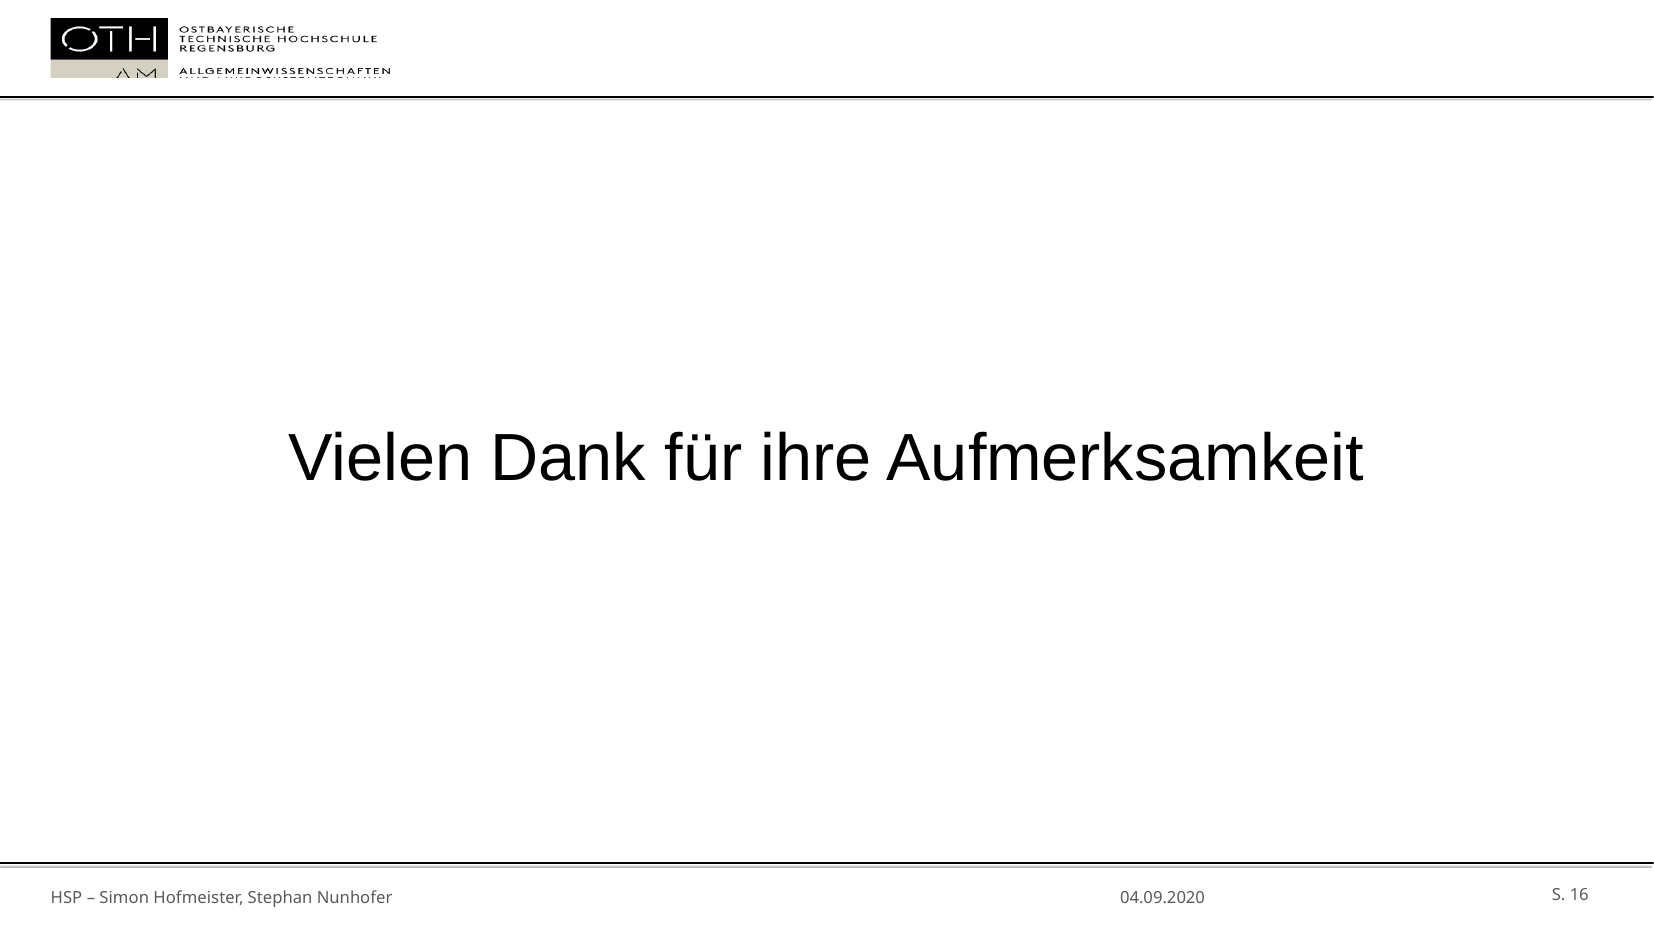

Vielen Dank für ihre Aufmerksamkeit
16
HSP - Simon Hofmeister, Stephan Nunhofer